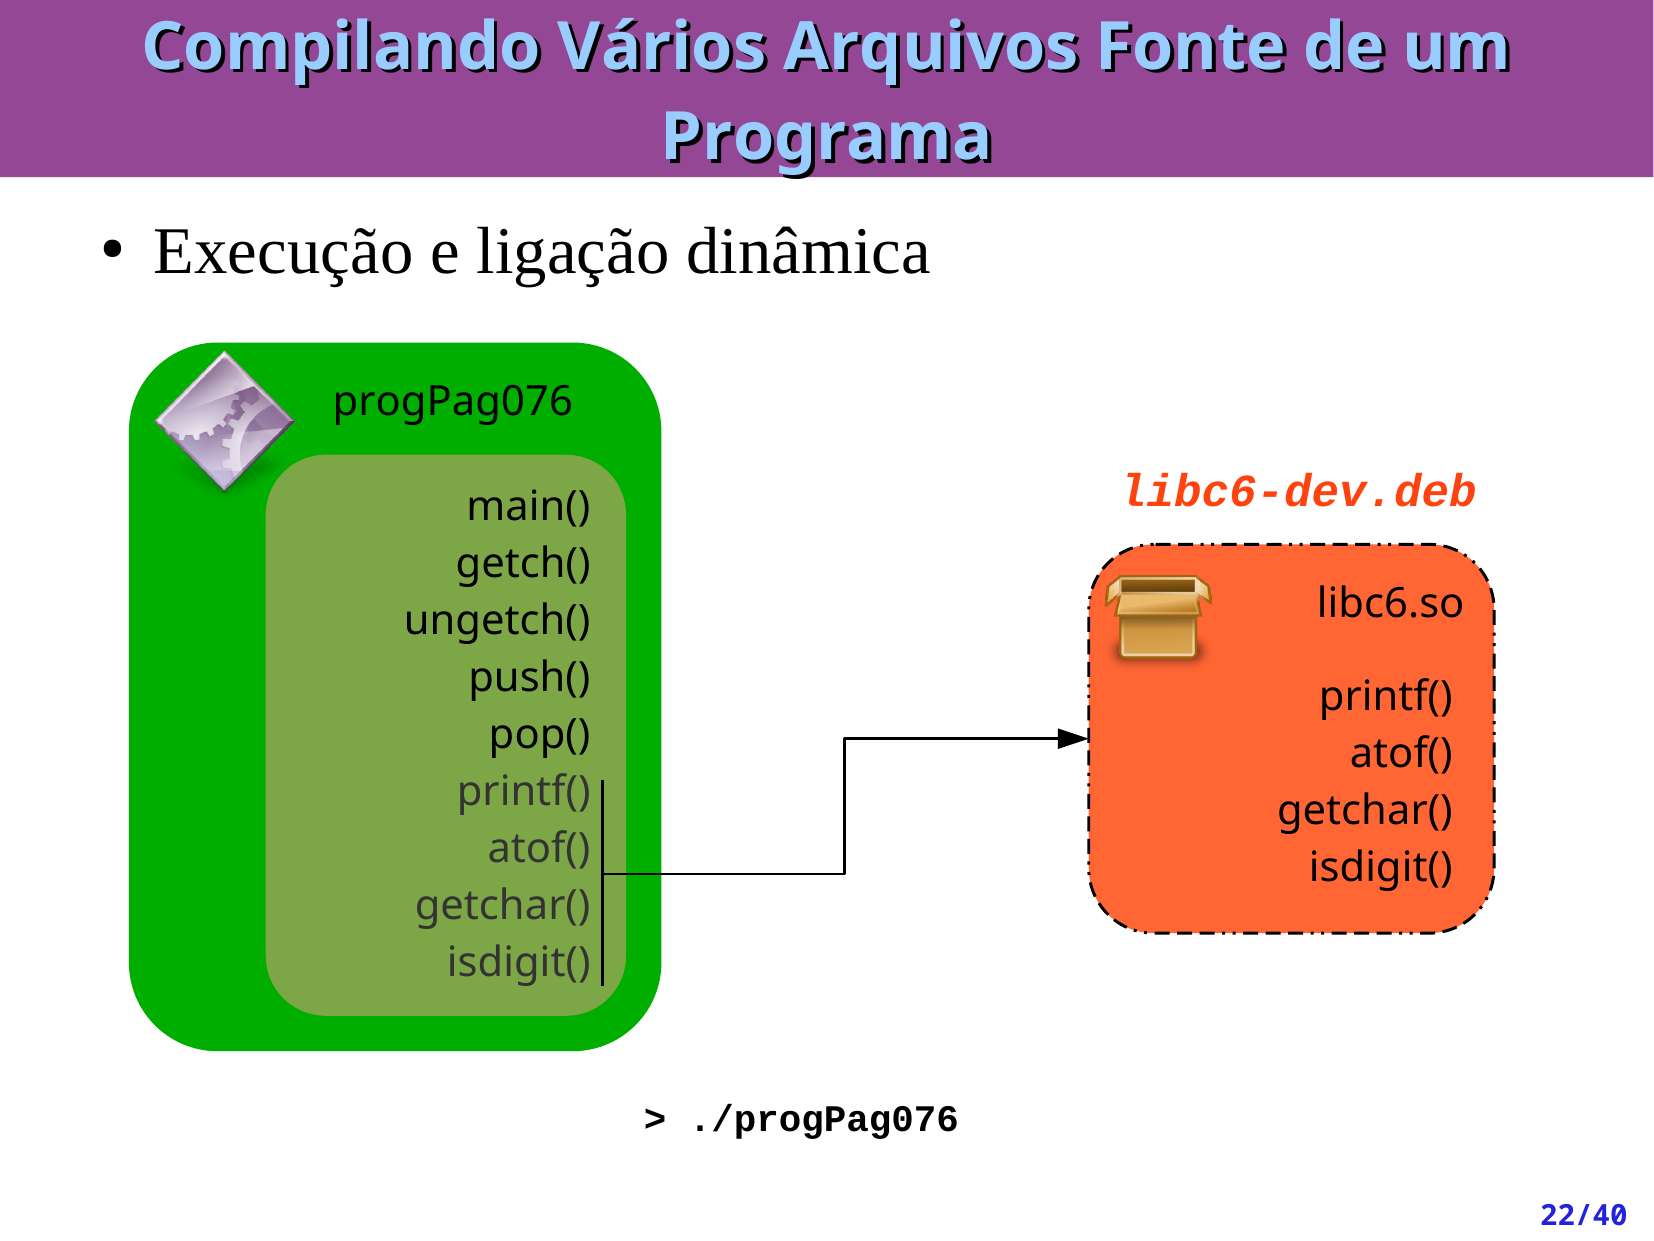

# Compilando Vários Arquivos Fonte de um Programa
Execução e ligação dinâmica
progPag076
libc6-dev.deb
main()
getch()
ungetch()
push()
pop()
printf()
atof()
getchar()
isdigit()
libc6.so
printf()
atof()
getchar()
isdigit()
> ./progPag076
22